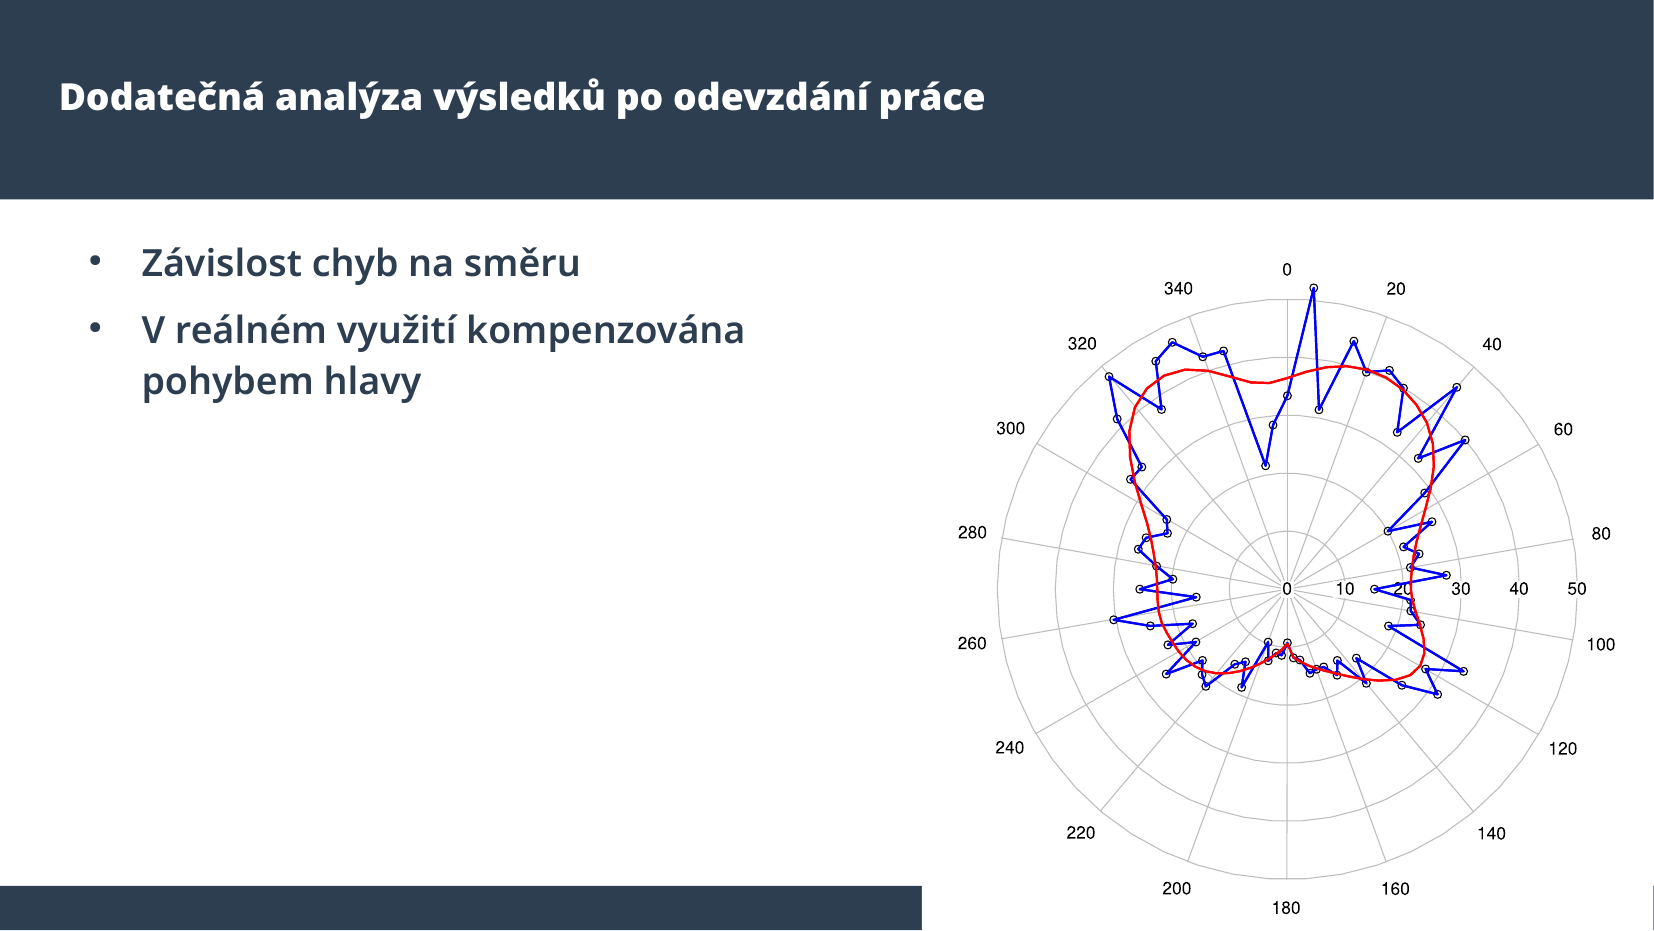

# Dodatečná analýza výsledků po odevzdání práce
Závislost chyb na směru
V reálném využití kompenzována pohybem hlavy